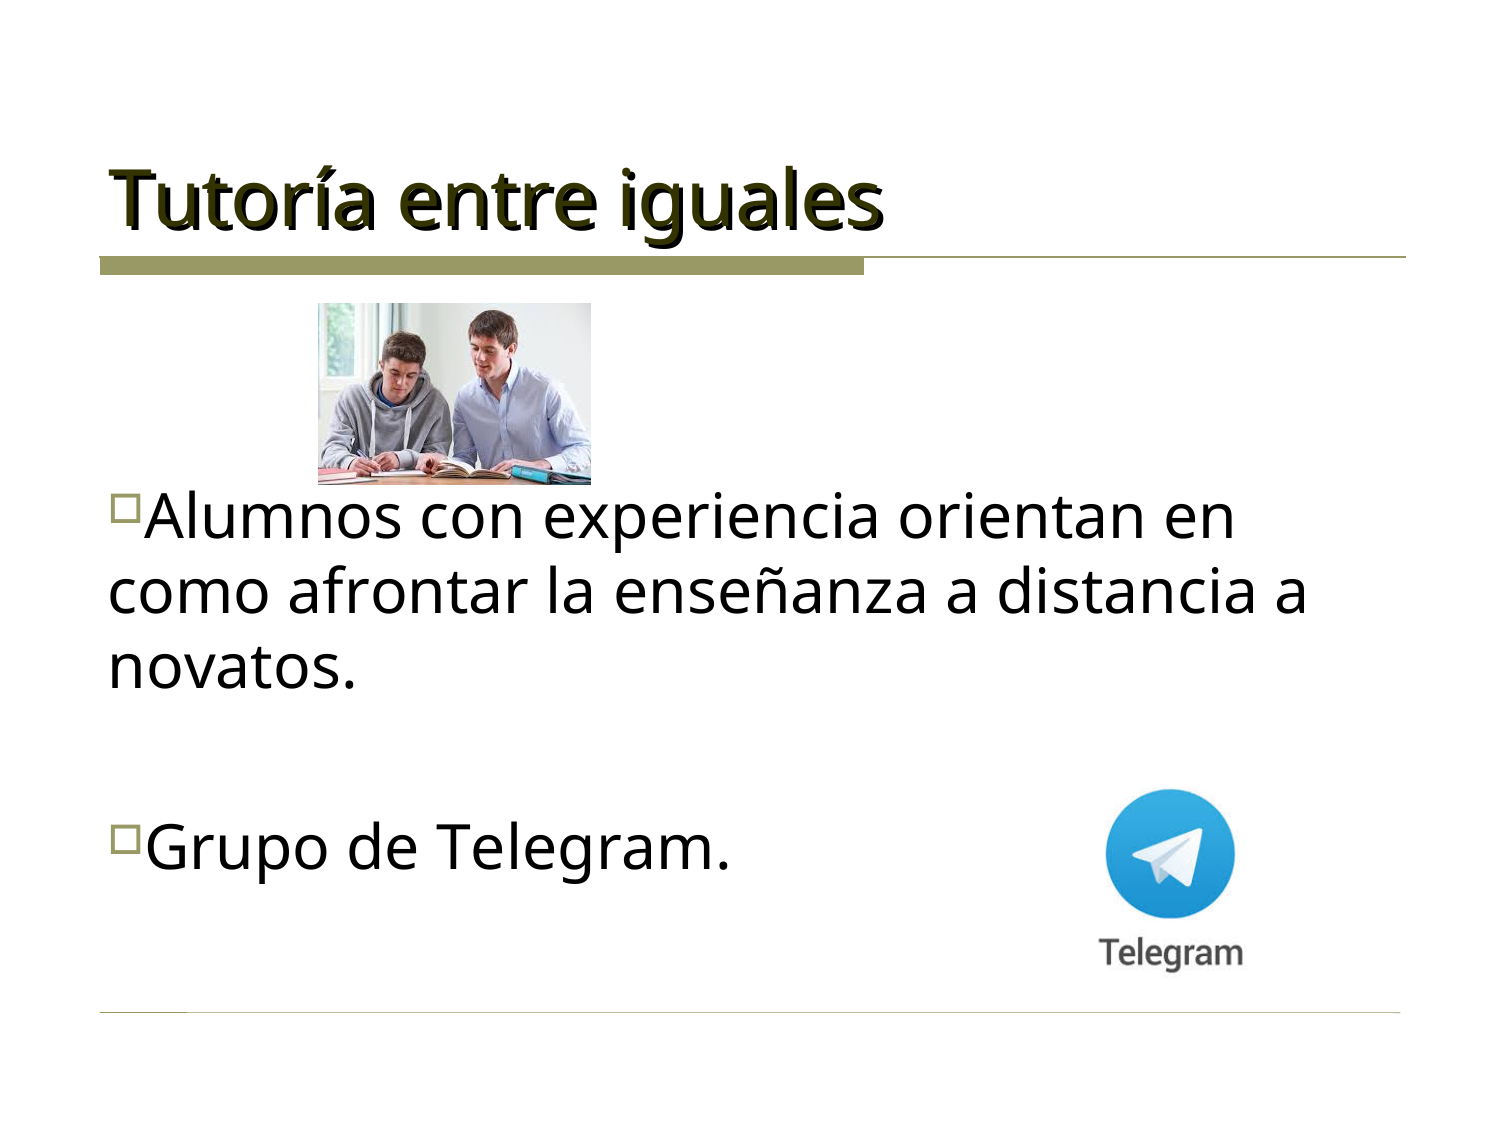

# Tutoría entre iguales
Alumnos con experiencia orientan en como afrontar la enseñanza a distancia a novatos.
Grupo de Telegram.